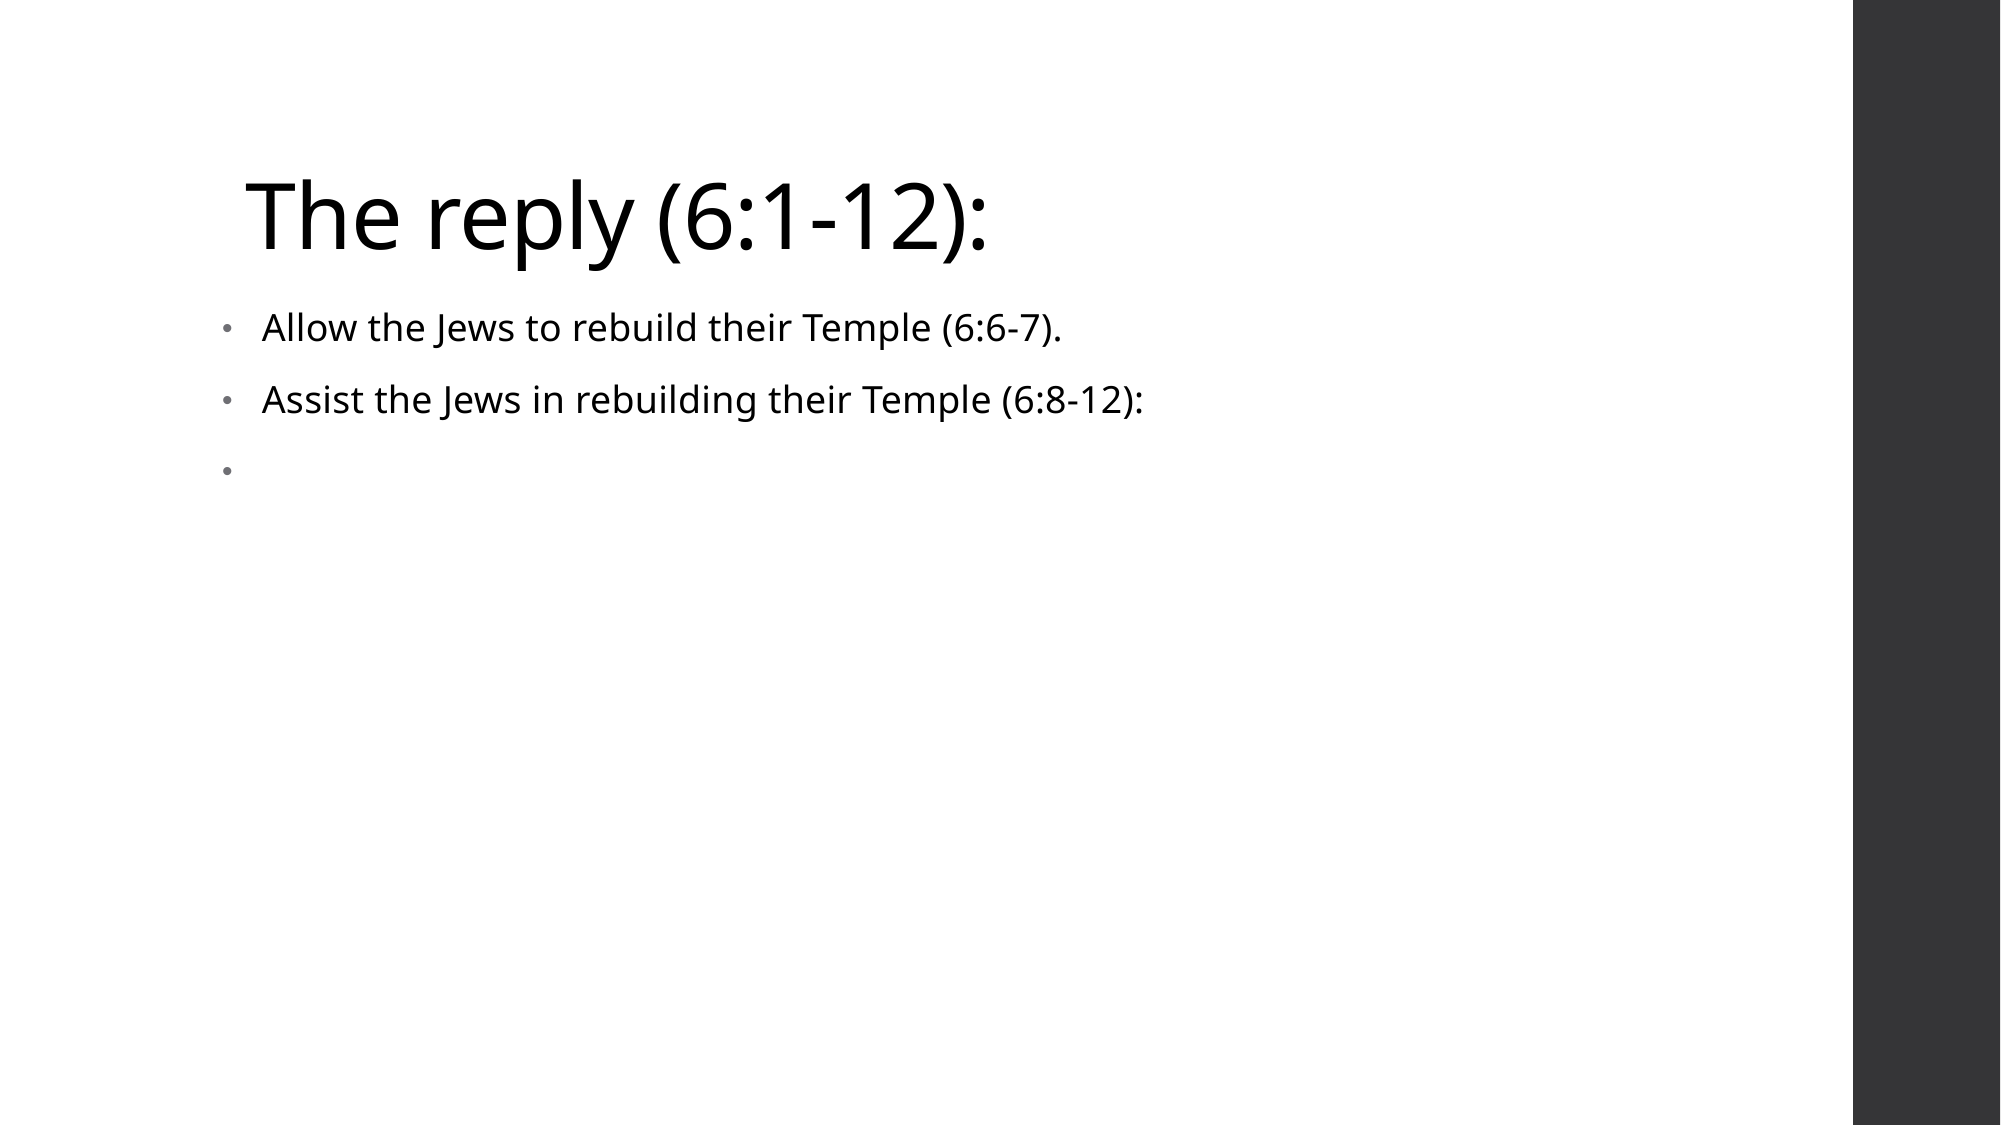

# The reply (6:1-12):
 Allow the Jews to rebuild their Temple (6:6-7).
 Assist the Jews in rebuilding their Temple (6:8-12):